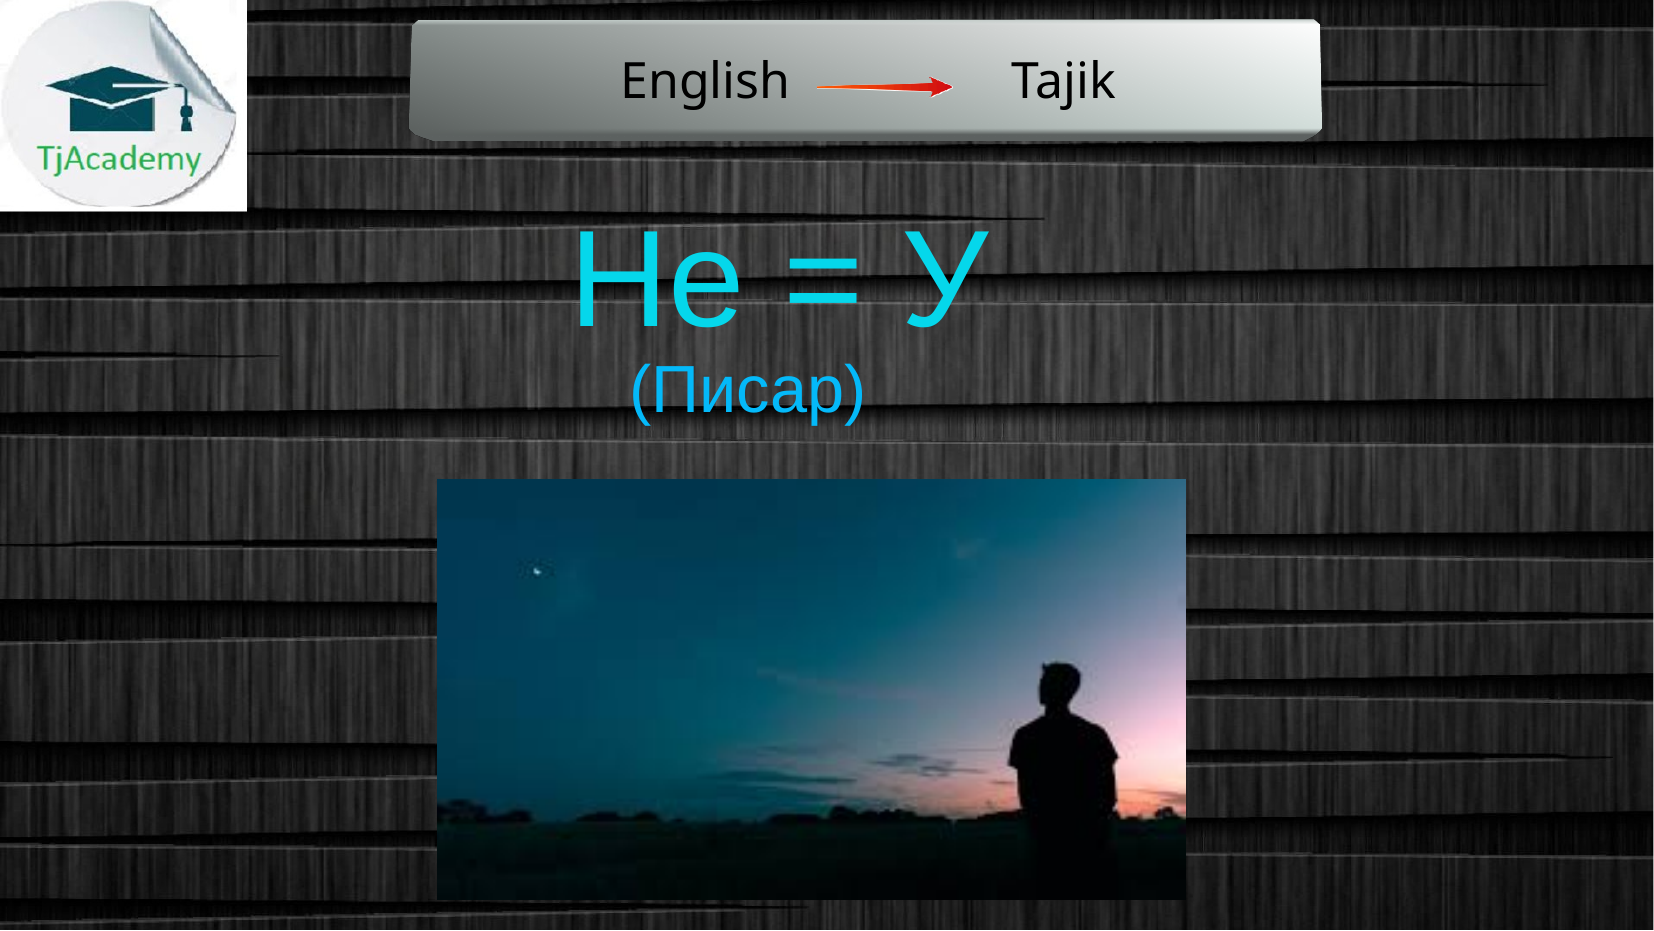

English Tajik
#
He = У
(Писар)